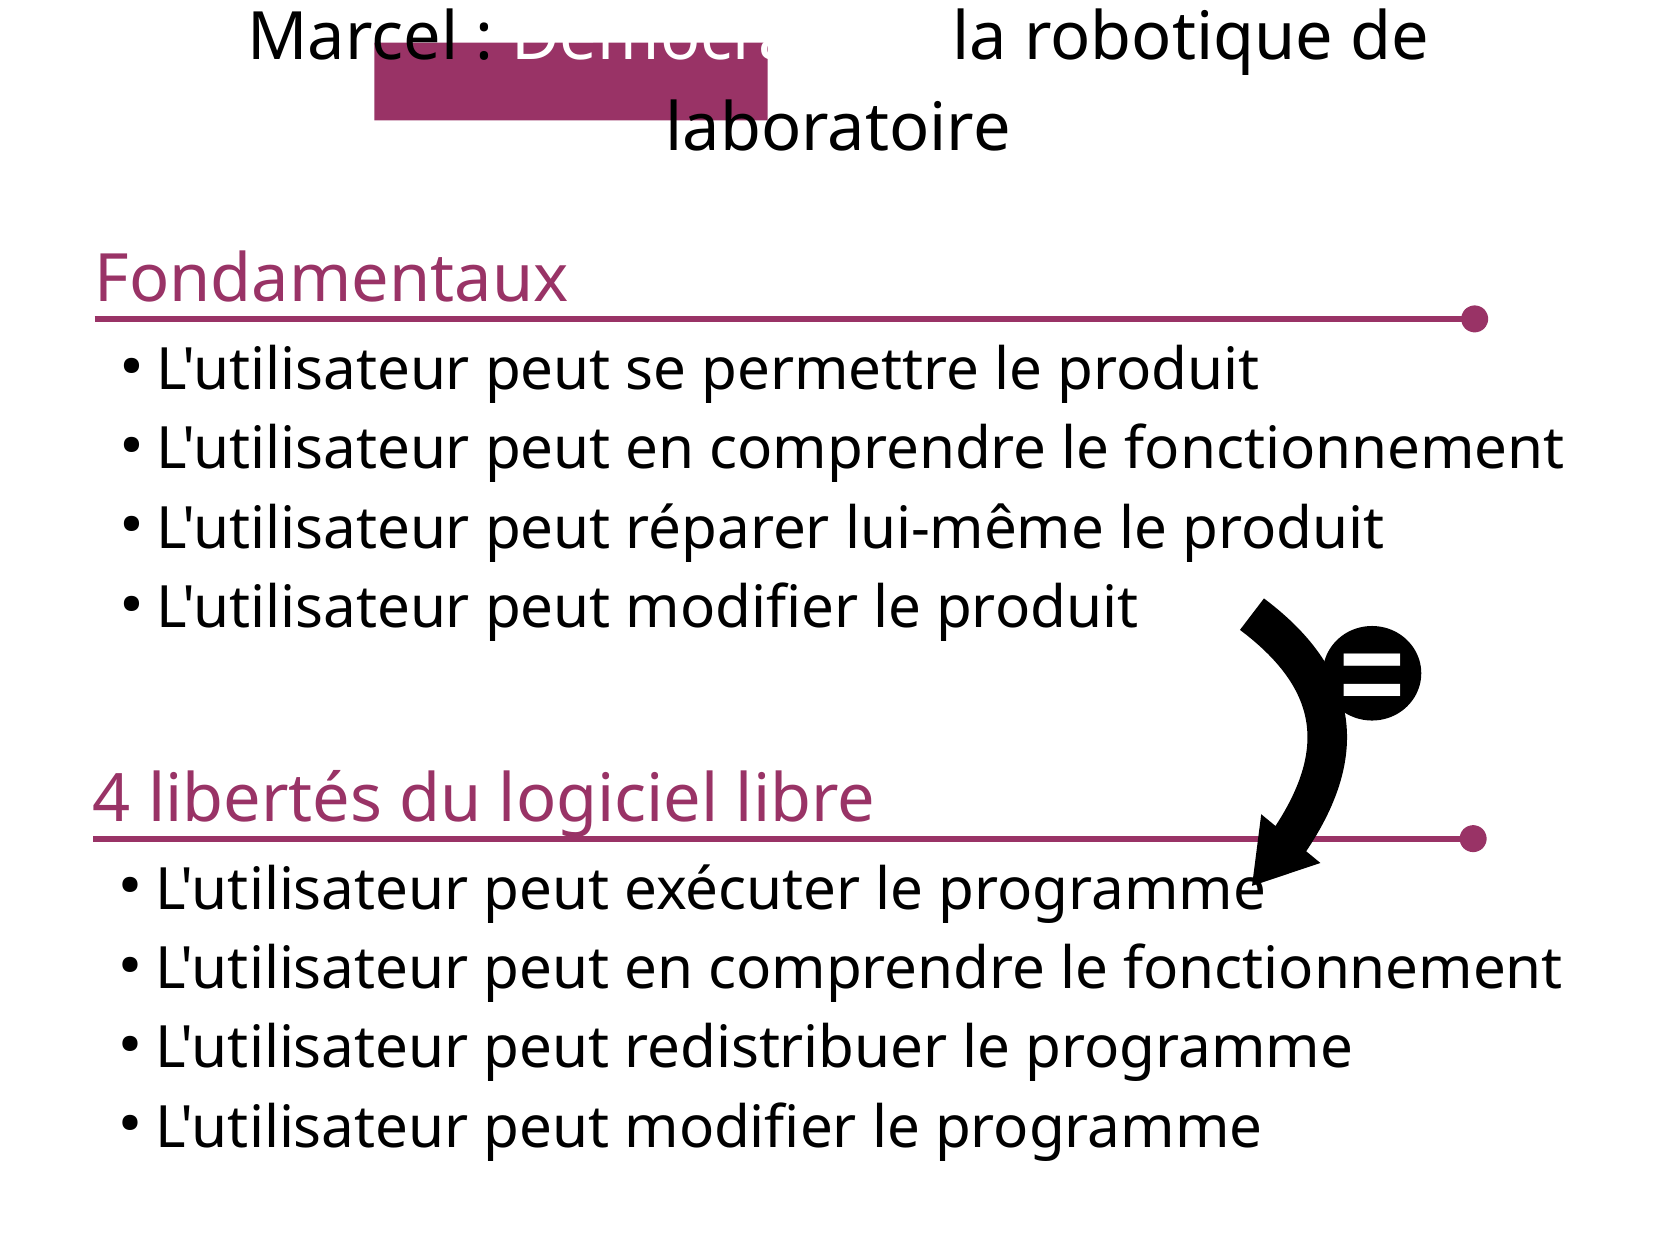

# Marcel : Démocratiser la robotique de laboratoire
Fondamentaux
L'utilisateur peut se permettre le produit
L'utilisateur peut en comprendre le fonctionnement
L'utilisateur peut réparer lui-même le produit
L'utilisateur peut modifier le produit
=
4 libertés du logiciel libre
L'utilisateur peut exécuter le programme
L'utilisateur peut en comprendre le fonctionnement
L'utilisateur peut redistribuer le programme
L'utilisateur peut modifier le programme